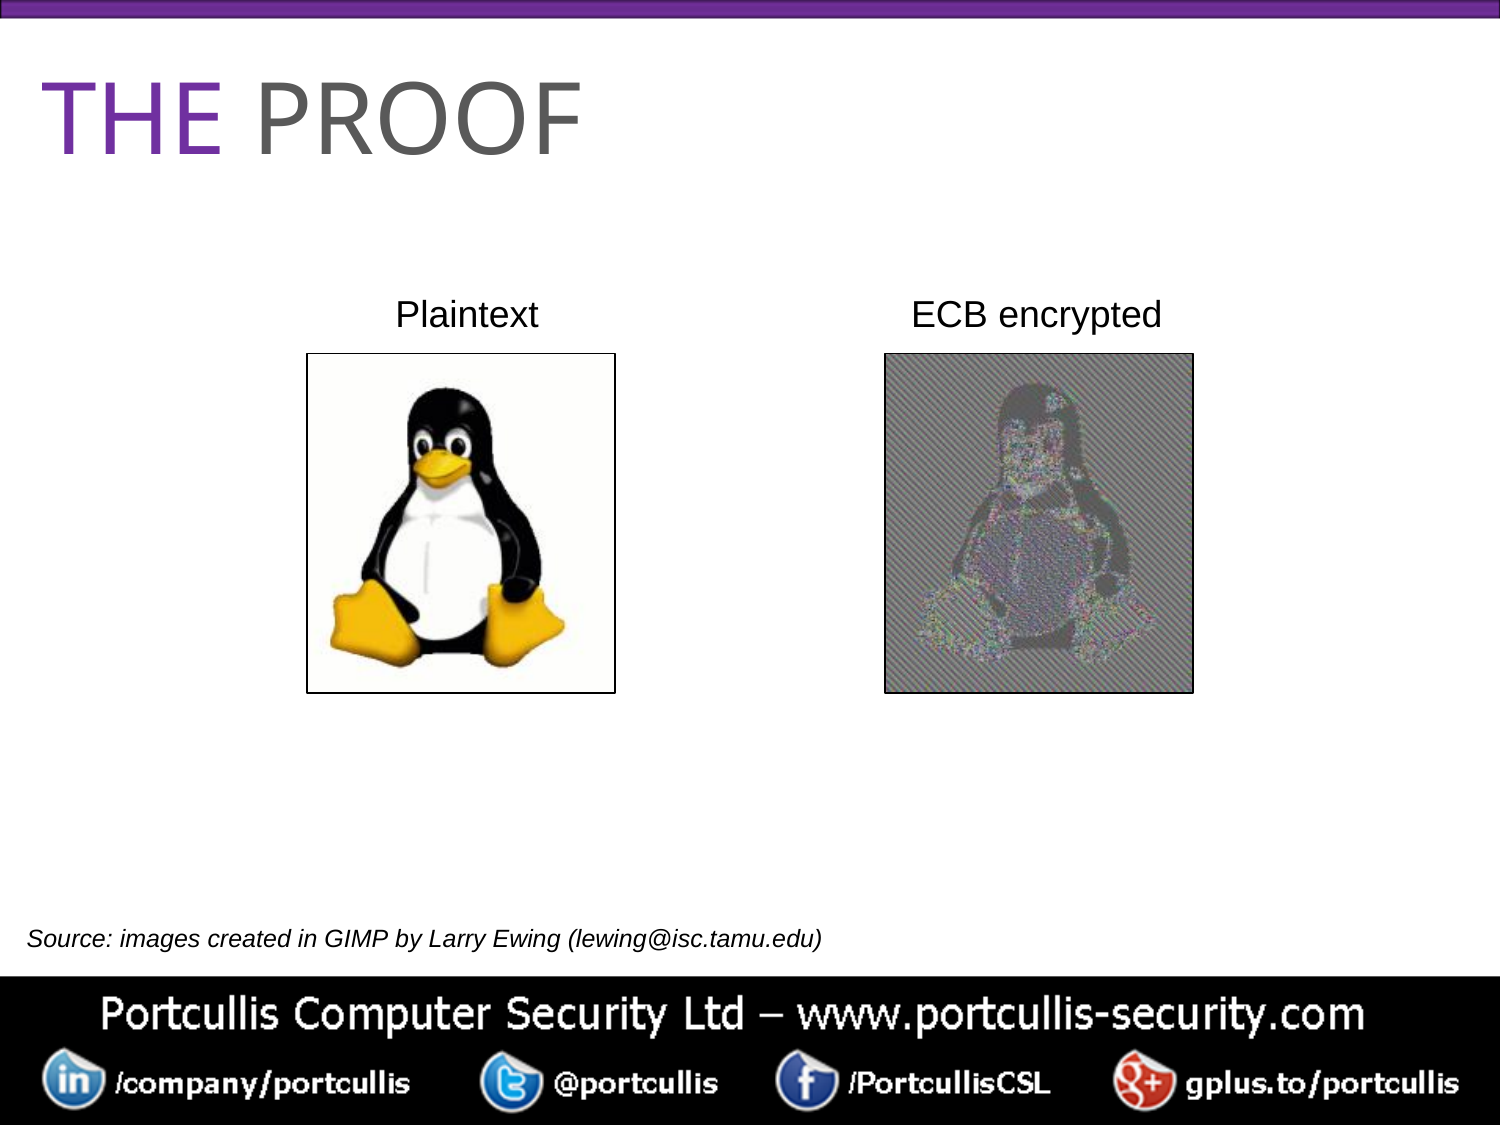

# THE PROOF
	Plaintext
 ECB encrypted
Source: images created in GIMP by Larry Ewing (lewing@isc.tamu.edu)